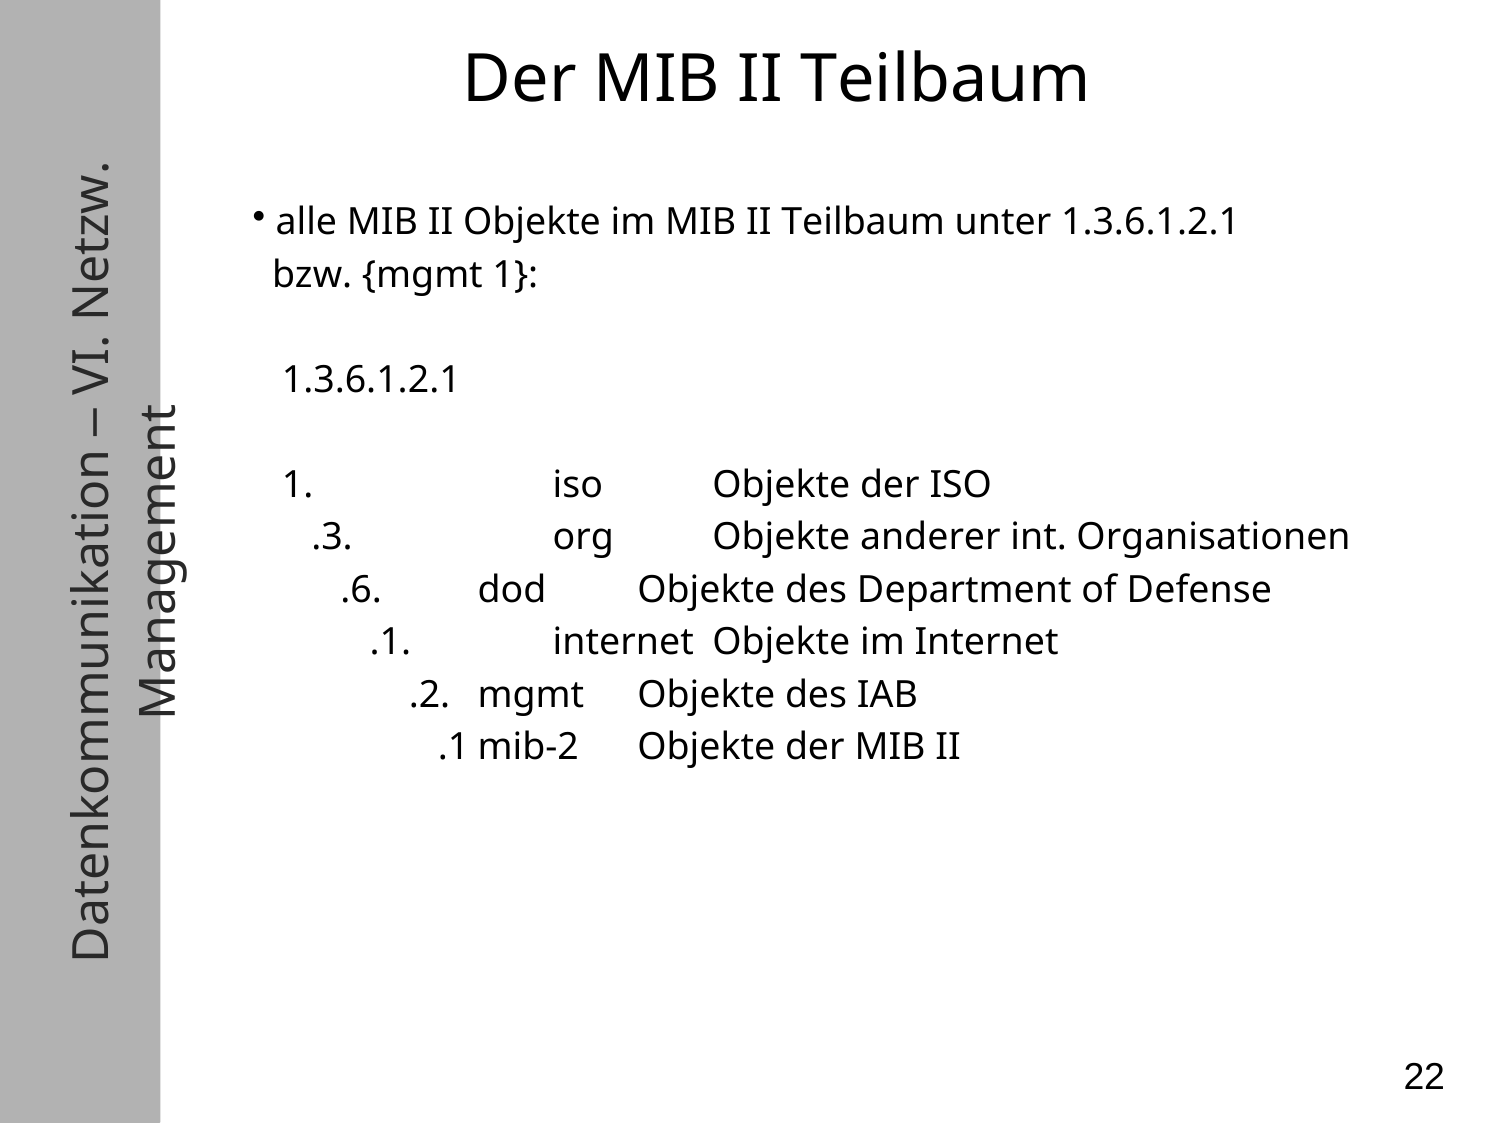

Der MIB II Teilbaum
 alle MIB II Objekte im MIB II Teilbaum unter 1.3.6.1.2.1
 bzw. {mgmt 1}:
 1.3.6.1.2.1
 1.				iso		 Objekte der ISO
 .3.			org		 Objekte anderer int. Organisationen
 .6.		dod		 Objekte des Department of Defense
 .1.		internet	 Objekte im Internet
 .2.	mgmt	 Objekte des IAB
 .1	mib-2	 Objekte der MIB II
Datenkommunikation – VI. Netzw. Management